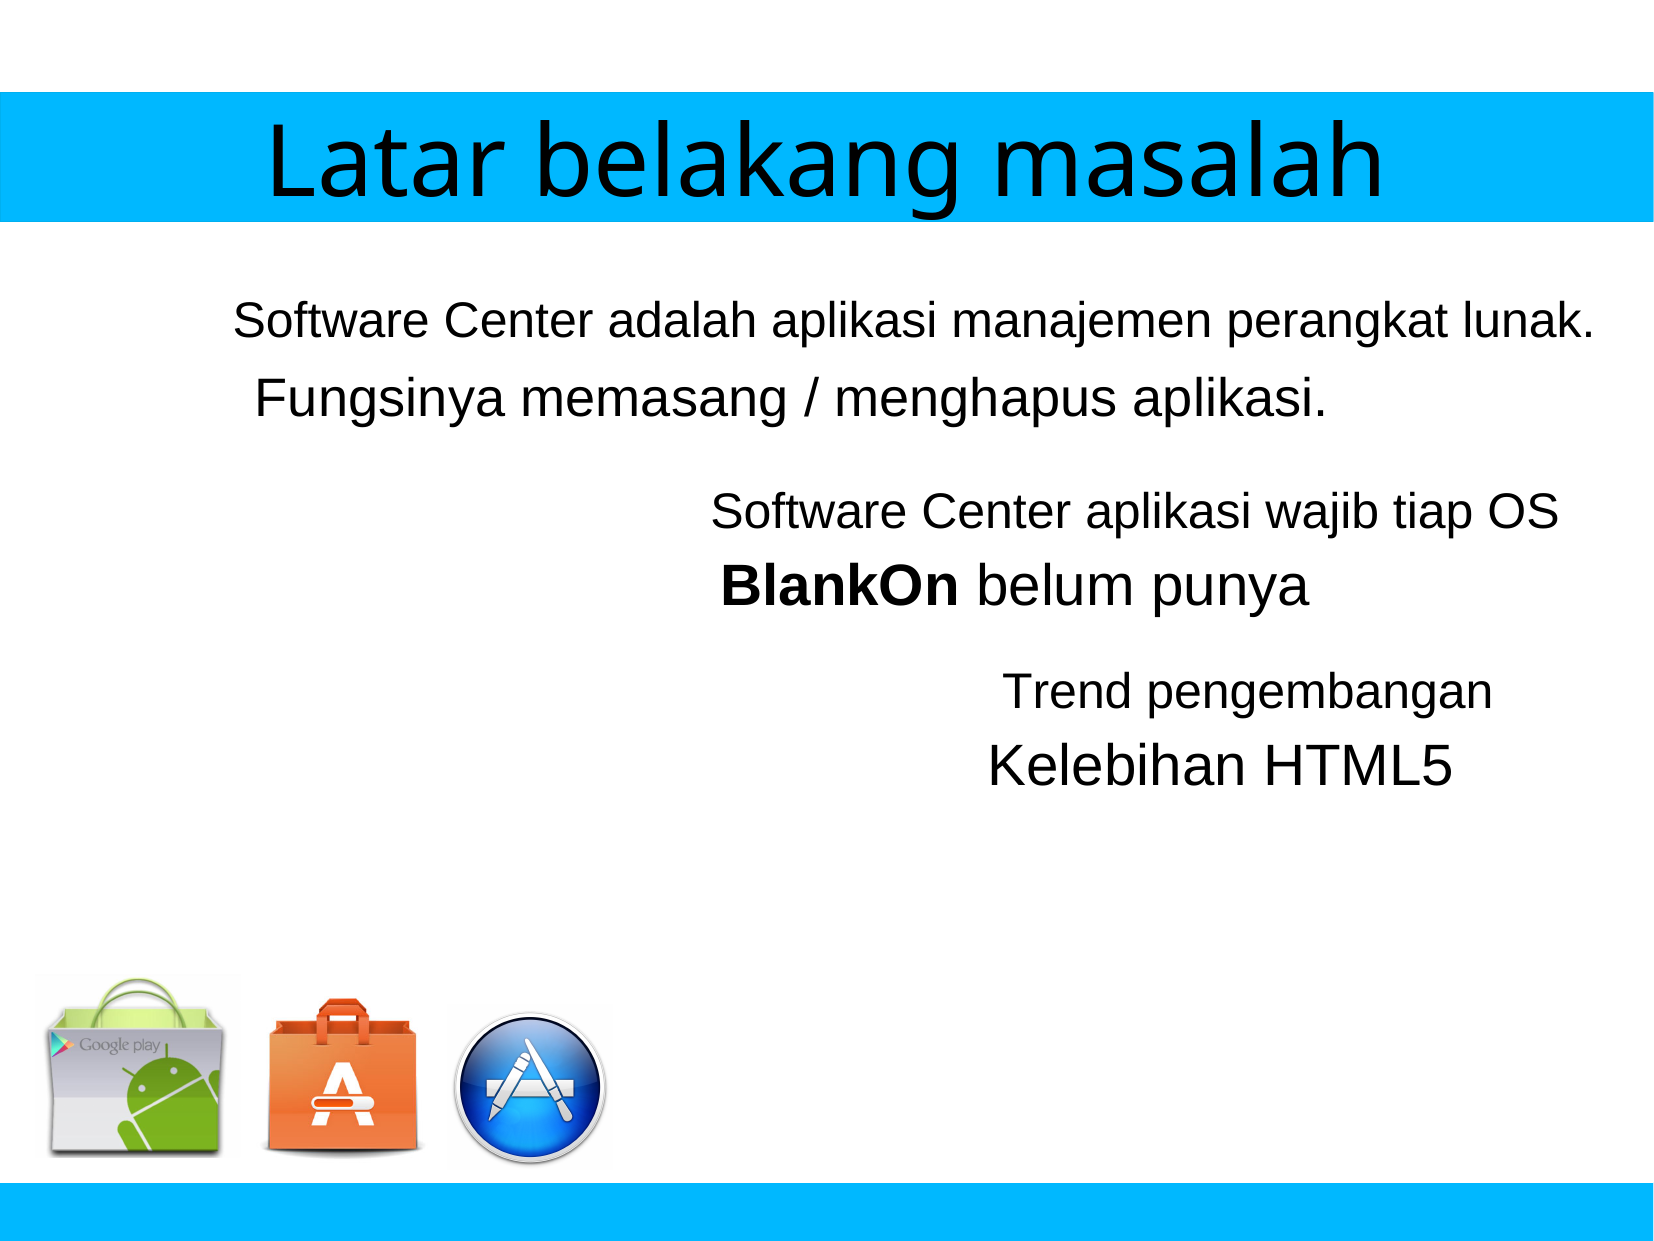

Latar belakang masalah
Software Center adalah aplikasi manajemen perangkat lunak.
Fungsinya memasang / menghapus aplikasi.
Software Center aplikasi wajib tiap OS
BlankOn belum punya
Trend pengembangan
Kelebihan HTML5